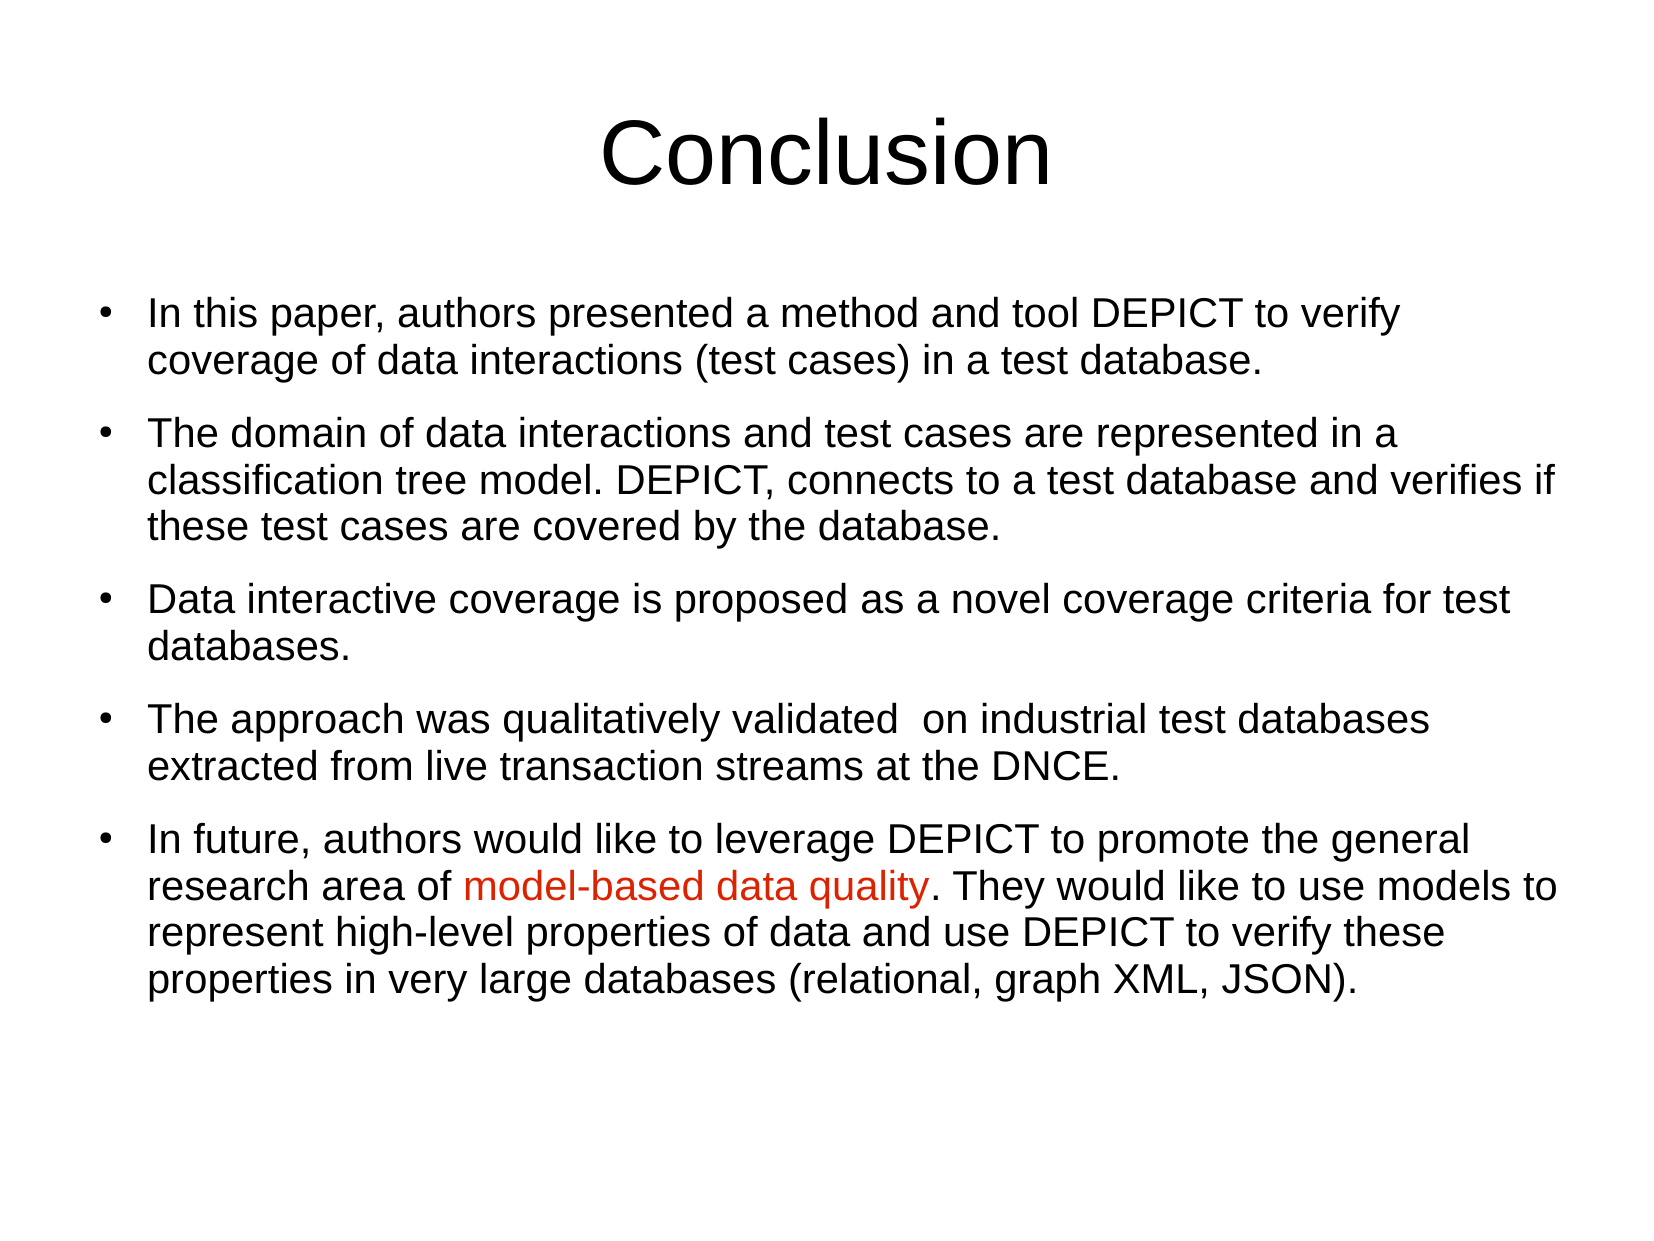

# Conclusion
In this paper, authors presented a method and tool DEPICT to verify coverage of data interactions (test cases) in a test database.
The domain of data interactions and test cases are represented in a classification tree model. DEPICT, connects to a test database and verifies if these test cases are covered by the database.
Data interactive coverage is proposed as a novel coverage criteria for test databases.
The approach was qualitatively validated on industrial test databases extracted from live transaction streams at the DNCE.
In future, authors would like to leverage DEPICT to promote the general research area of model-based data quality. They would like to use models to represent high-level properties of data and use DEPICT to verify these properties in very large databases (relational, graph XML, JSON).